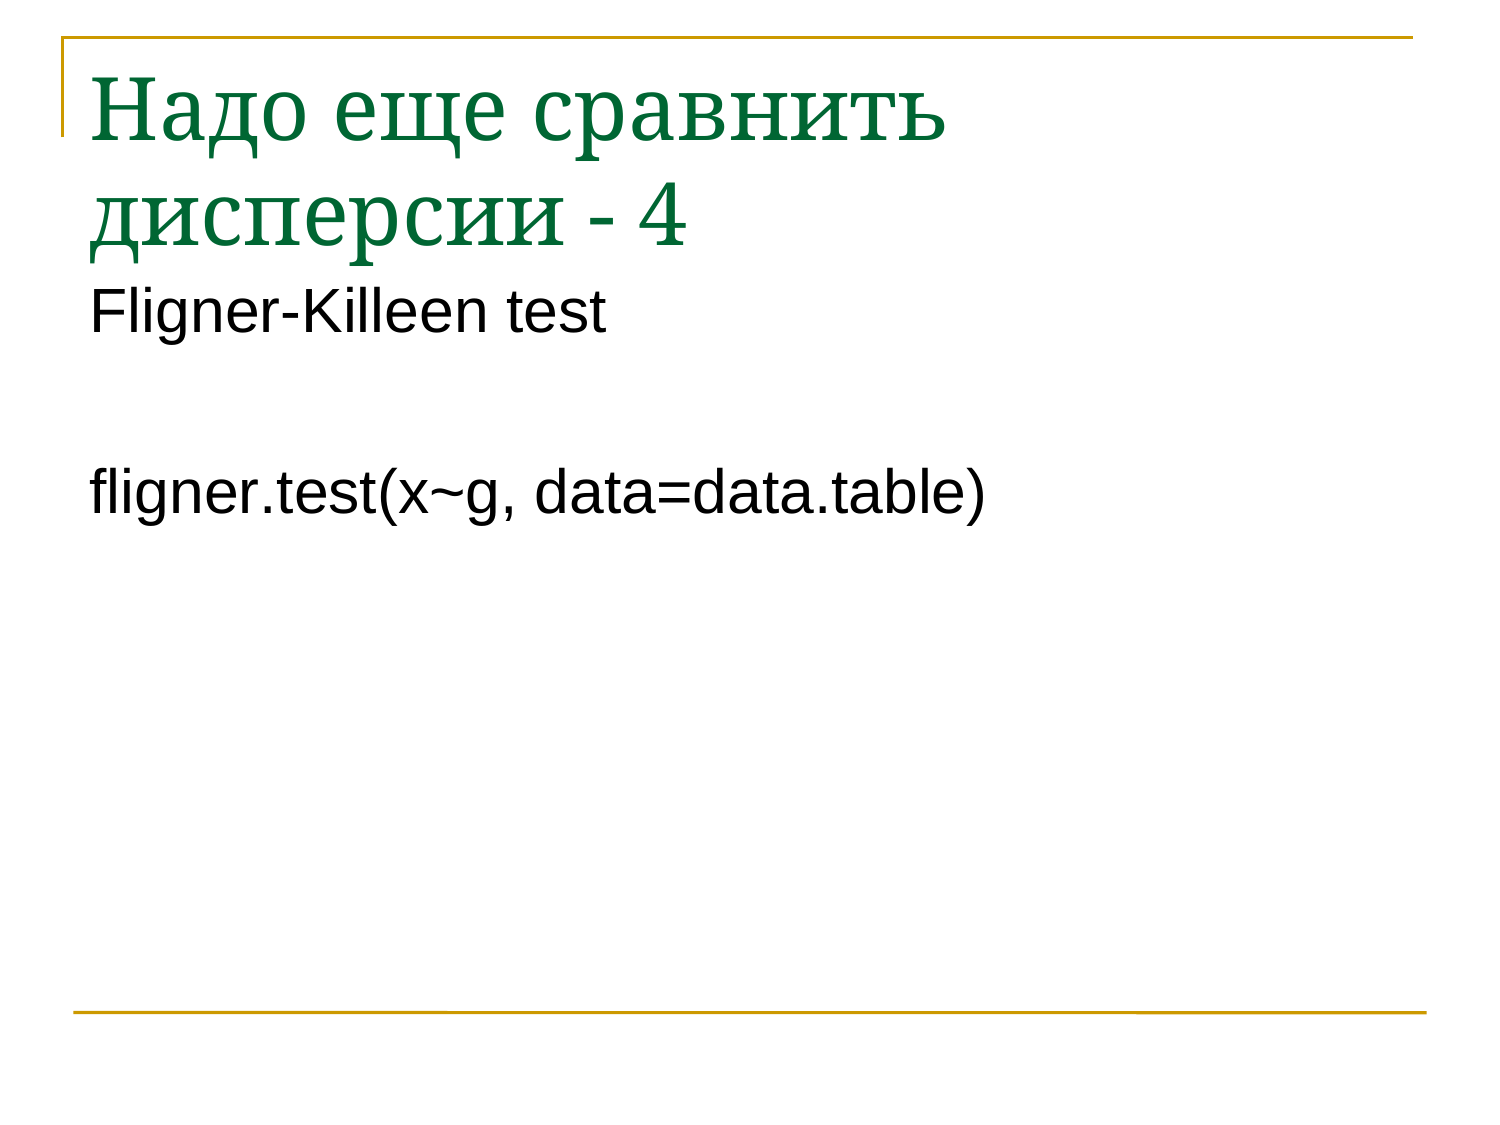

# Надо еще сравнить дисперсии - 4
Fligner-Killeen test
fligner.test(x~g, data=data.table)